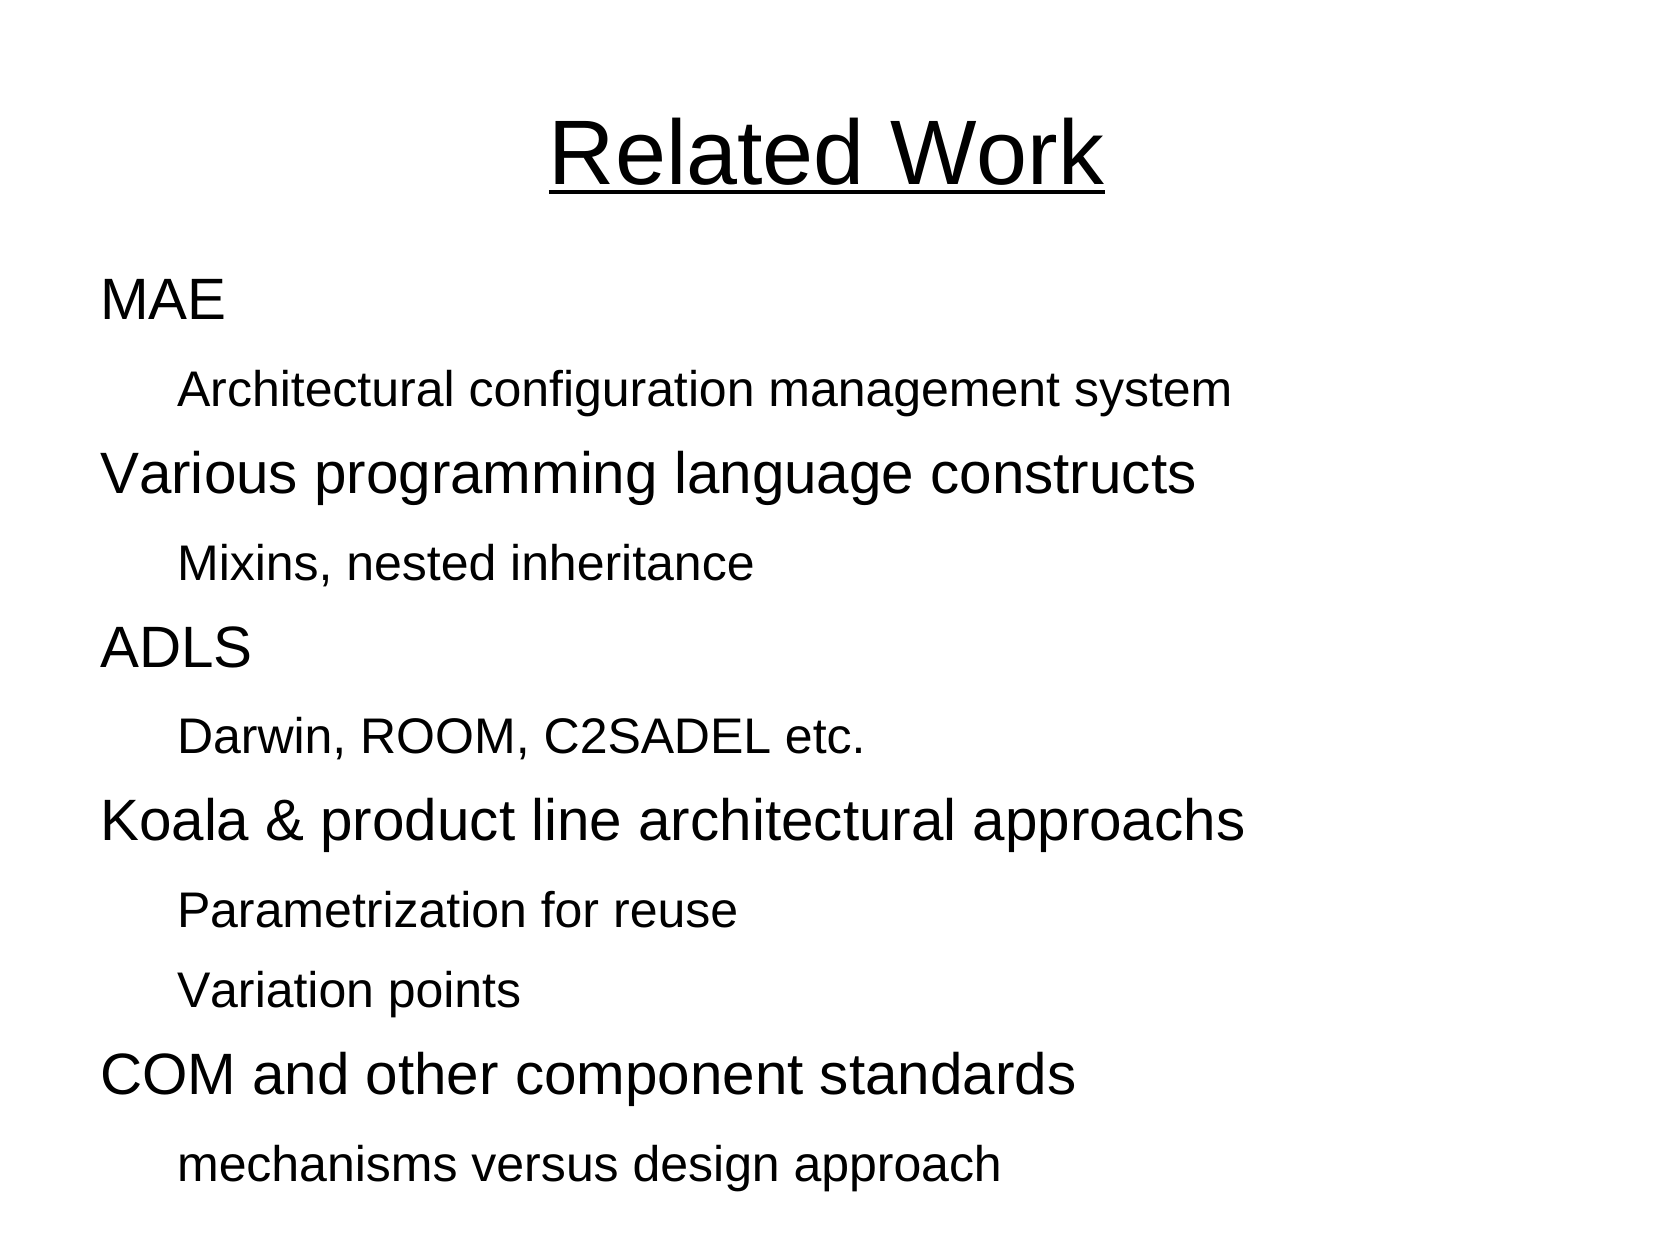

# Related Work
MAE
Architectural configuration management system
Various programming language constructs
Mixins, nested inheritance
ADLS
Darwin, ROOM, C2SADEL etc.
Koala & product line architectural approachs
Parametrization for reuse
Variation points
COM and other component standards
mechanisms versus design approach